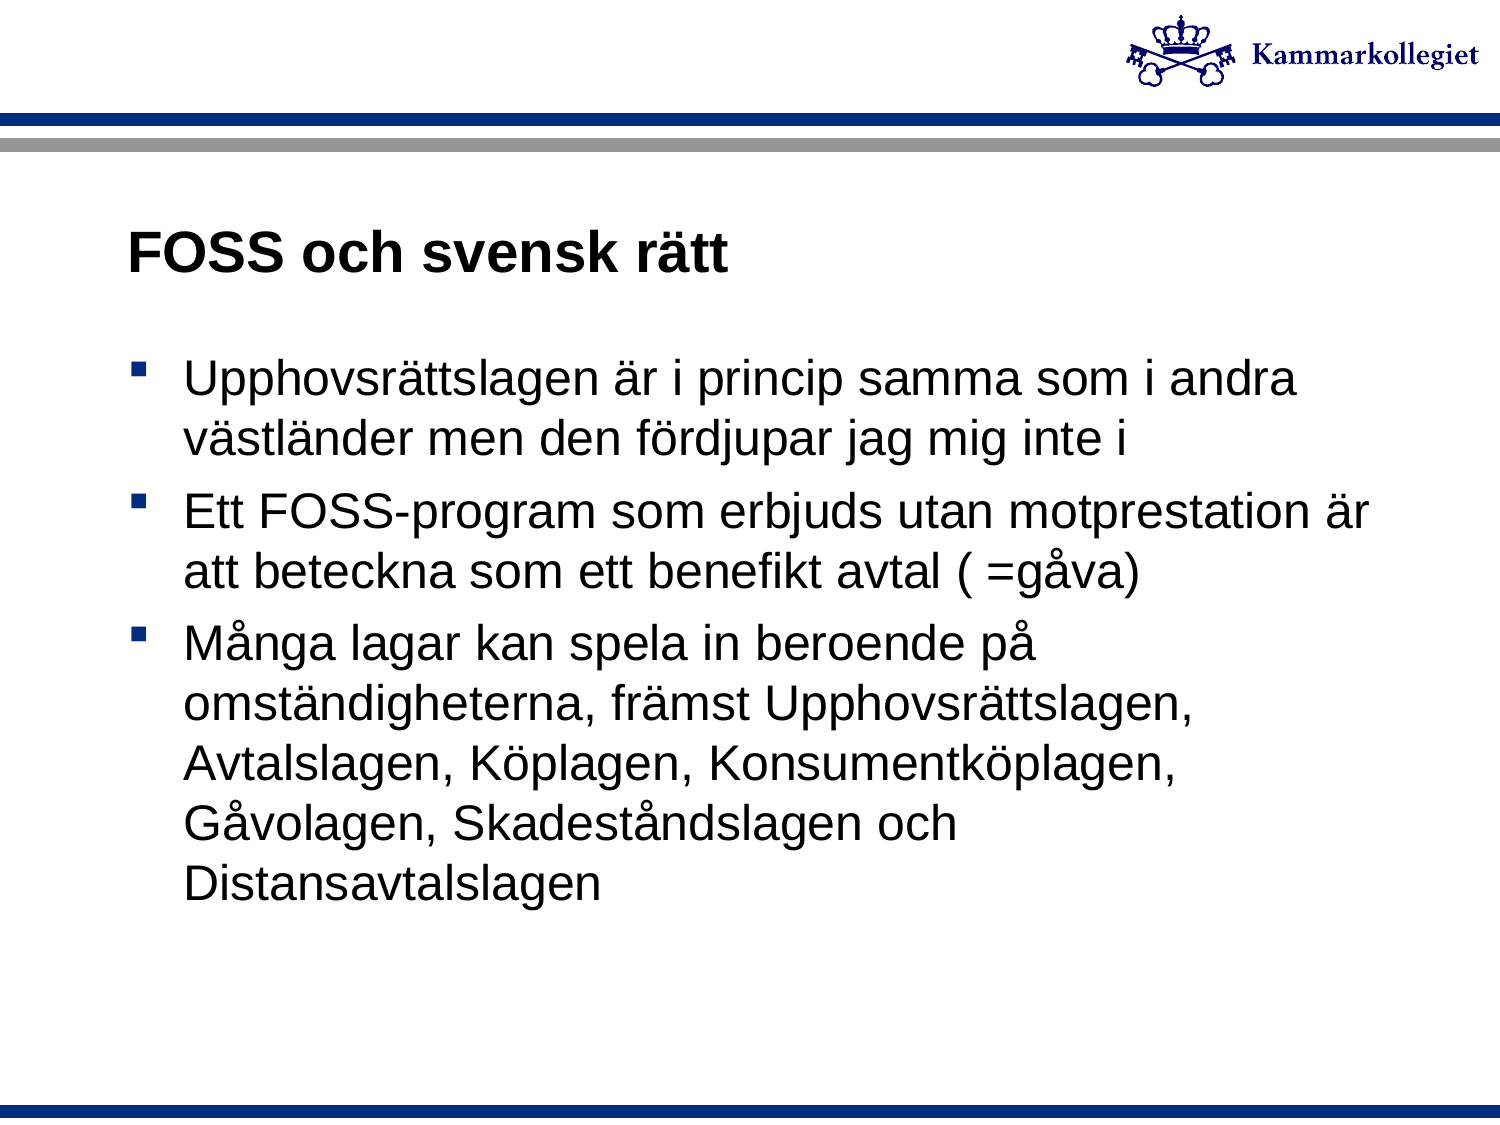

# FOSS och svensk rätt
Upphovsrättslagen är i princip samma som i andra västländer men den fördjupar jag mig inte i
Ett FOSS-program som erbjuds utan motprestation är att beteckna som ett benefikt avtal ( =gåva)
Många lagar kan spela in beroende på omständigheterna, främst Upphovsrättslagen, Avtalslagen, Köplagen, Konsumentköplagen, Gåvolagen, Skadeståndslagen och Distansavtalslagen